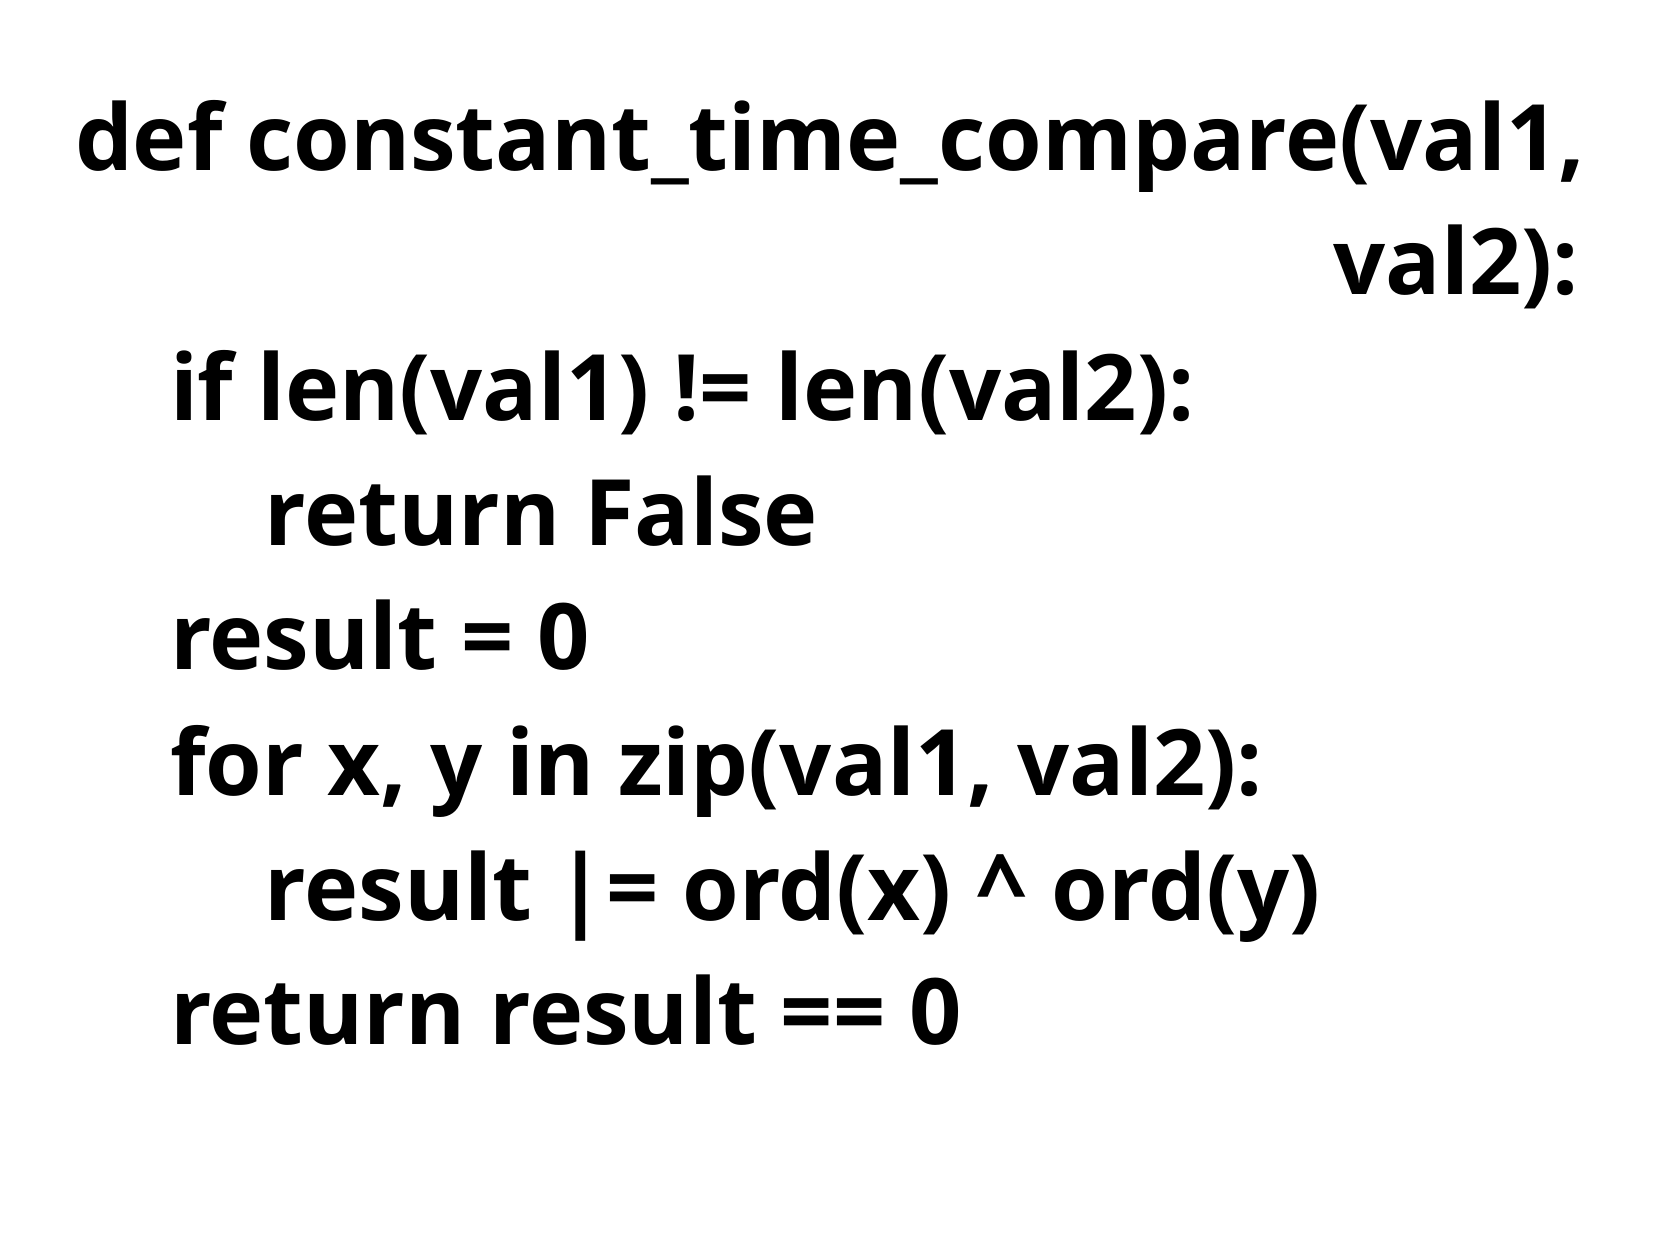

# def constant_time_compare(val1,
 val2):
 if len(val1) != len(val2):
 return False
 result = 0
 for x, y in zip(val1, val2):
 result |= ord(x) ^ ord(y)
 return result == 0